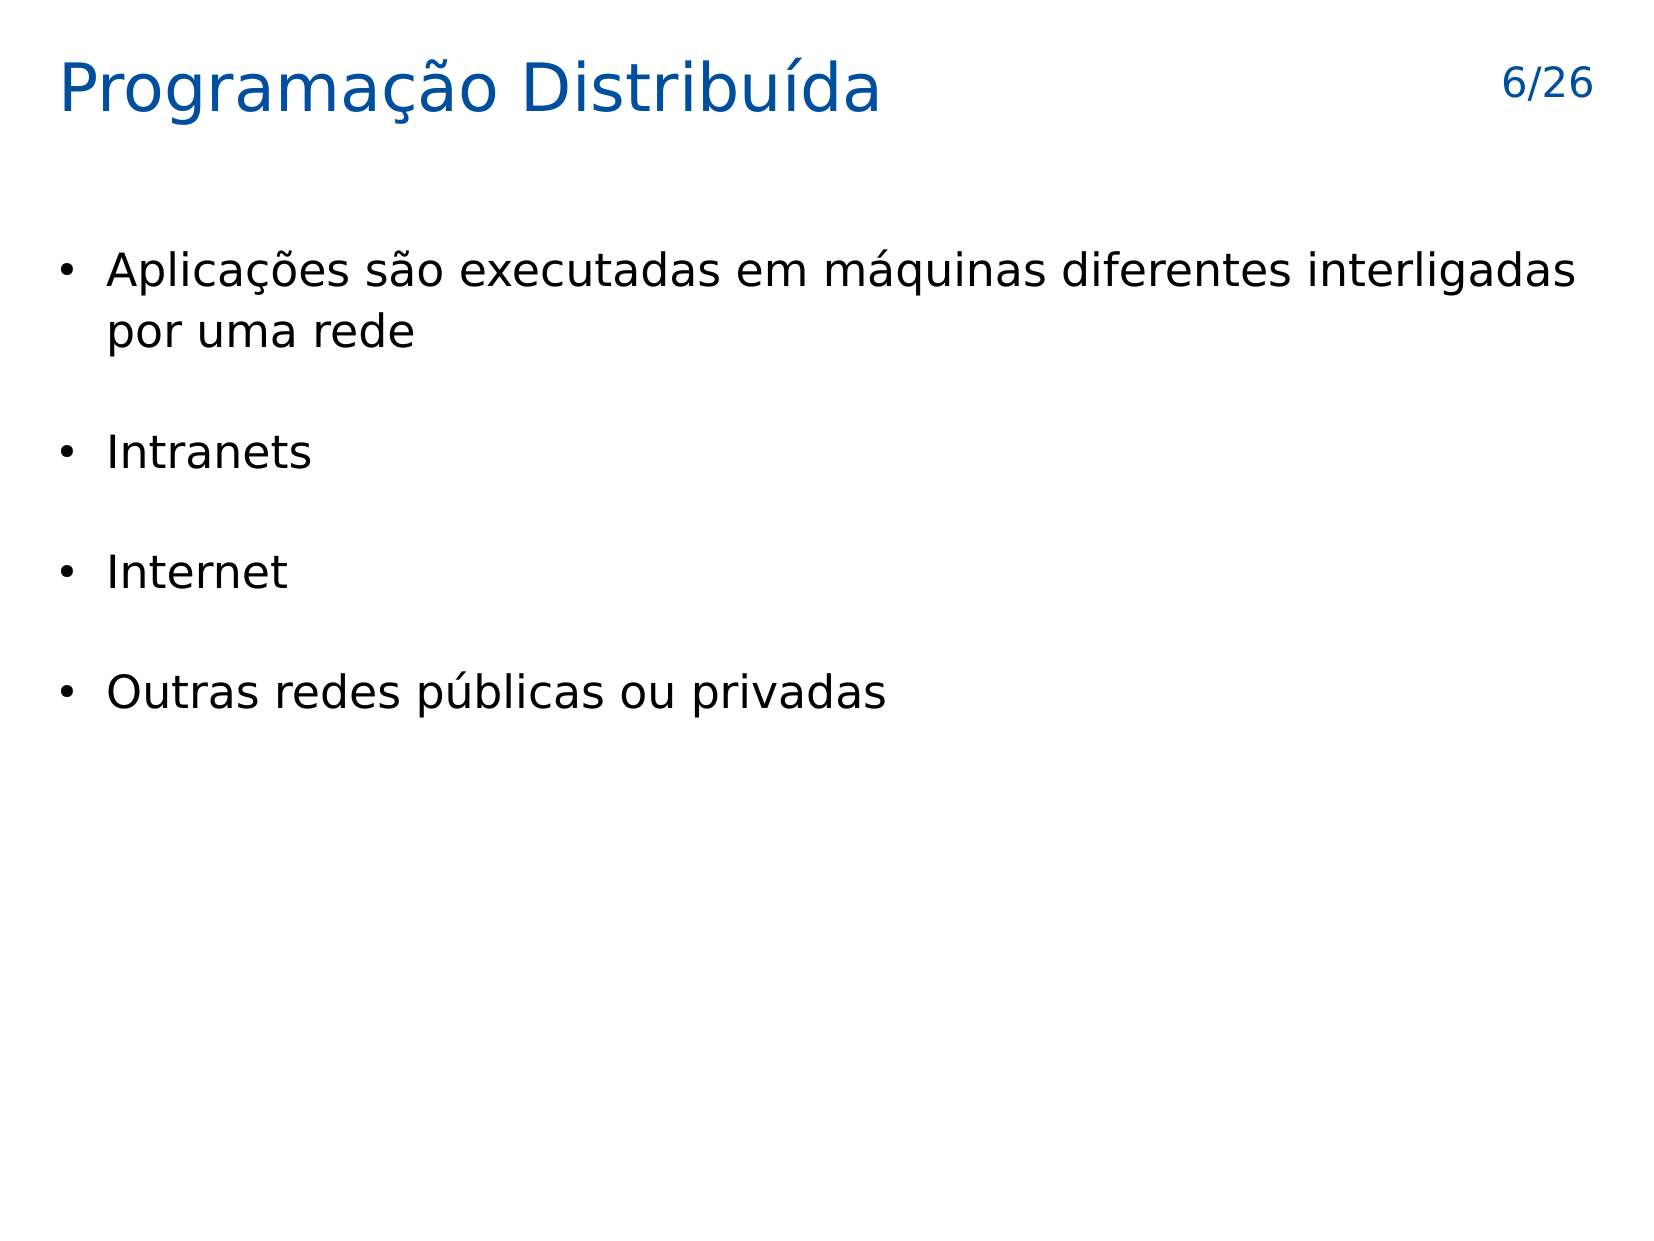

# Programação Distribuída
6
Aplicações são executadas em máquinas diferentes interligadas por uma rede
Intranets
Internet
Outras redes públicas ou privadas